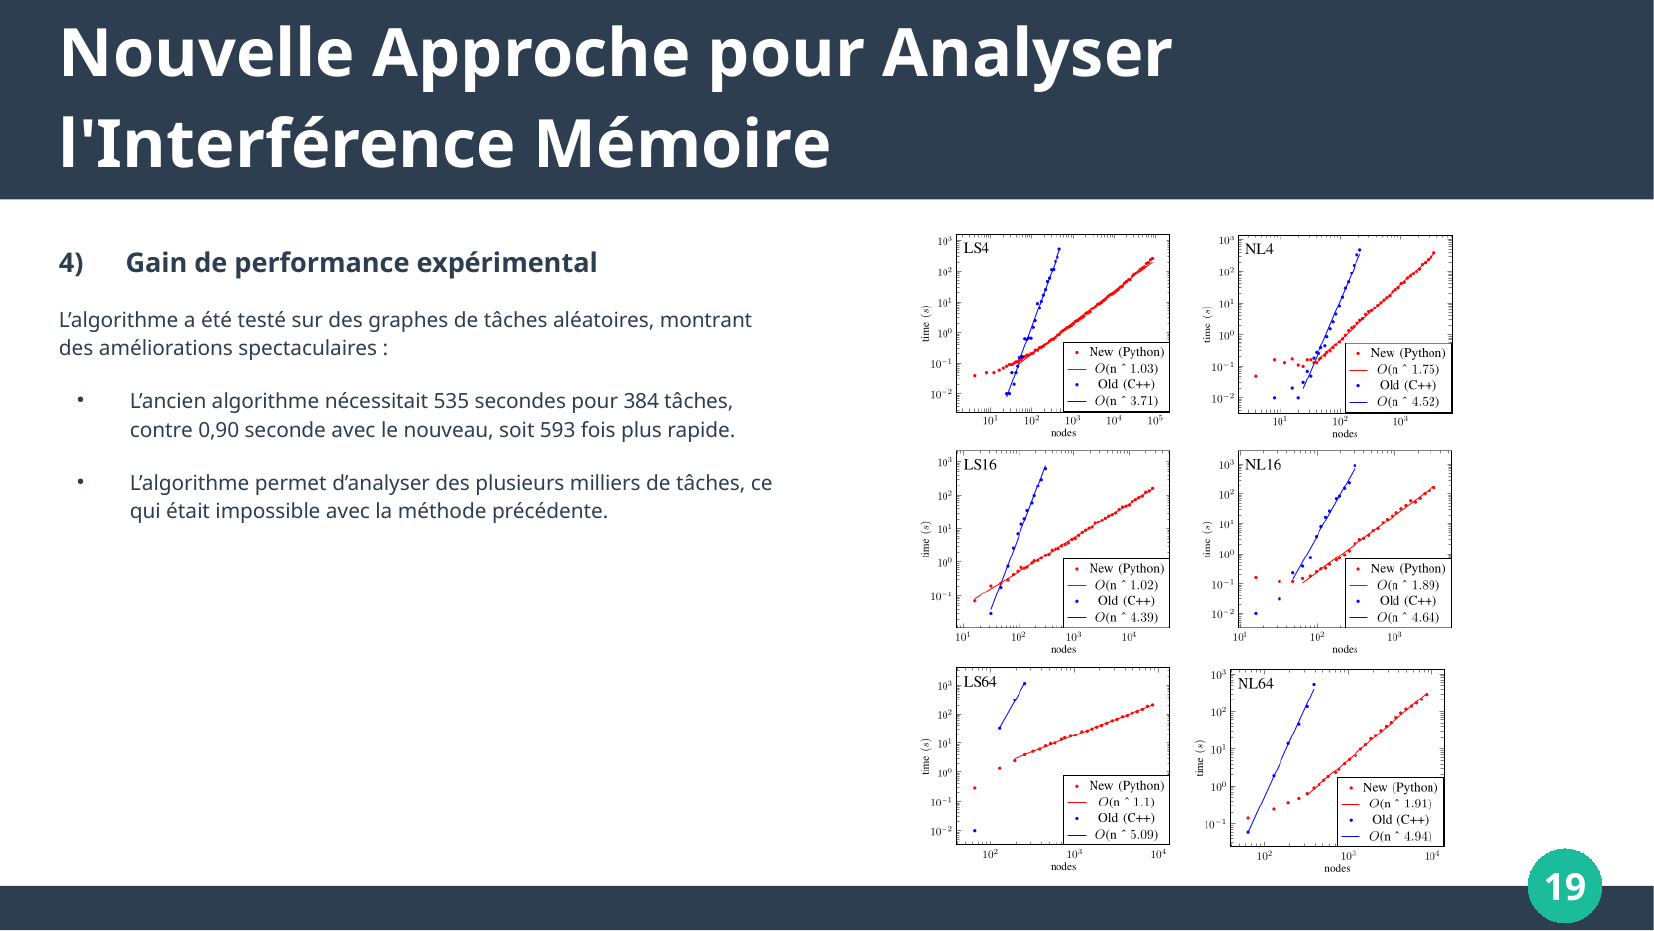

# Nouvelle Approche pour Analyser l'Interférence Mémoire
4) Gain de performance expérimental
L’algorithme a été testé sur des graphes de tâches aléatoires, montrant des améliorations spectaculaires :
L’ancien algorithme nécessitait 535 secondes pour 384 tâches, contre 0,90 seconde avec le nouveau, soit 593 fois plus rapide.
L’algorithme permet d’analyser des plusieurs milliers de tâches, ce qui était impossible avec la méthode précédente.
19